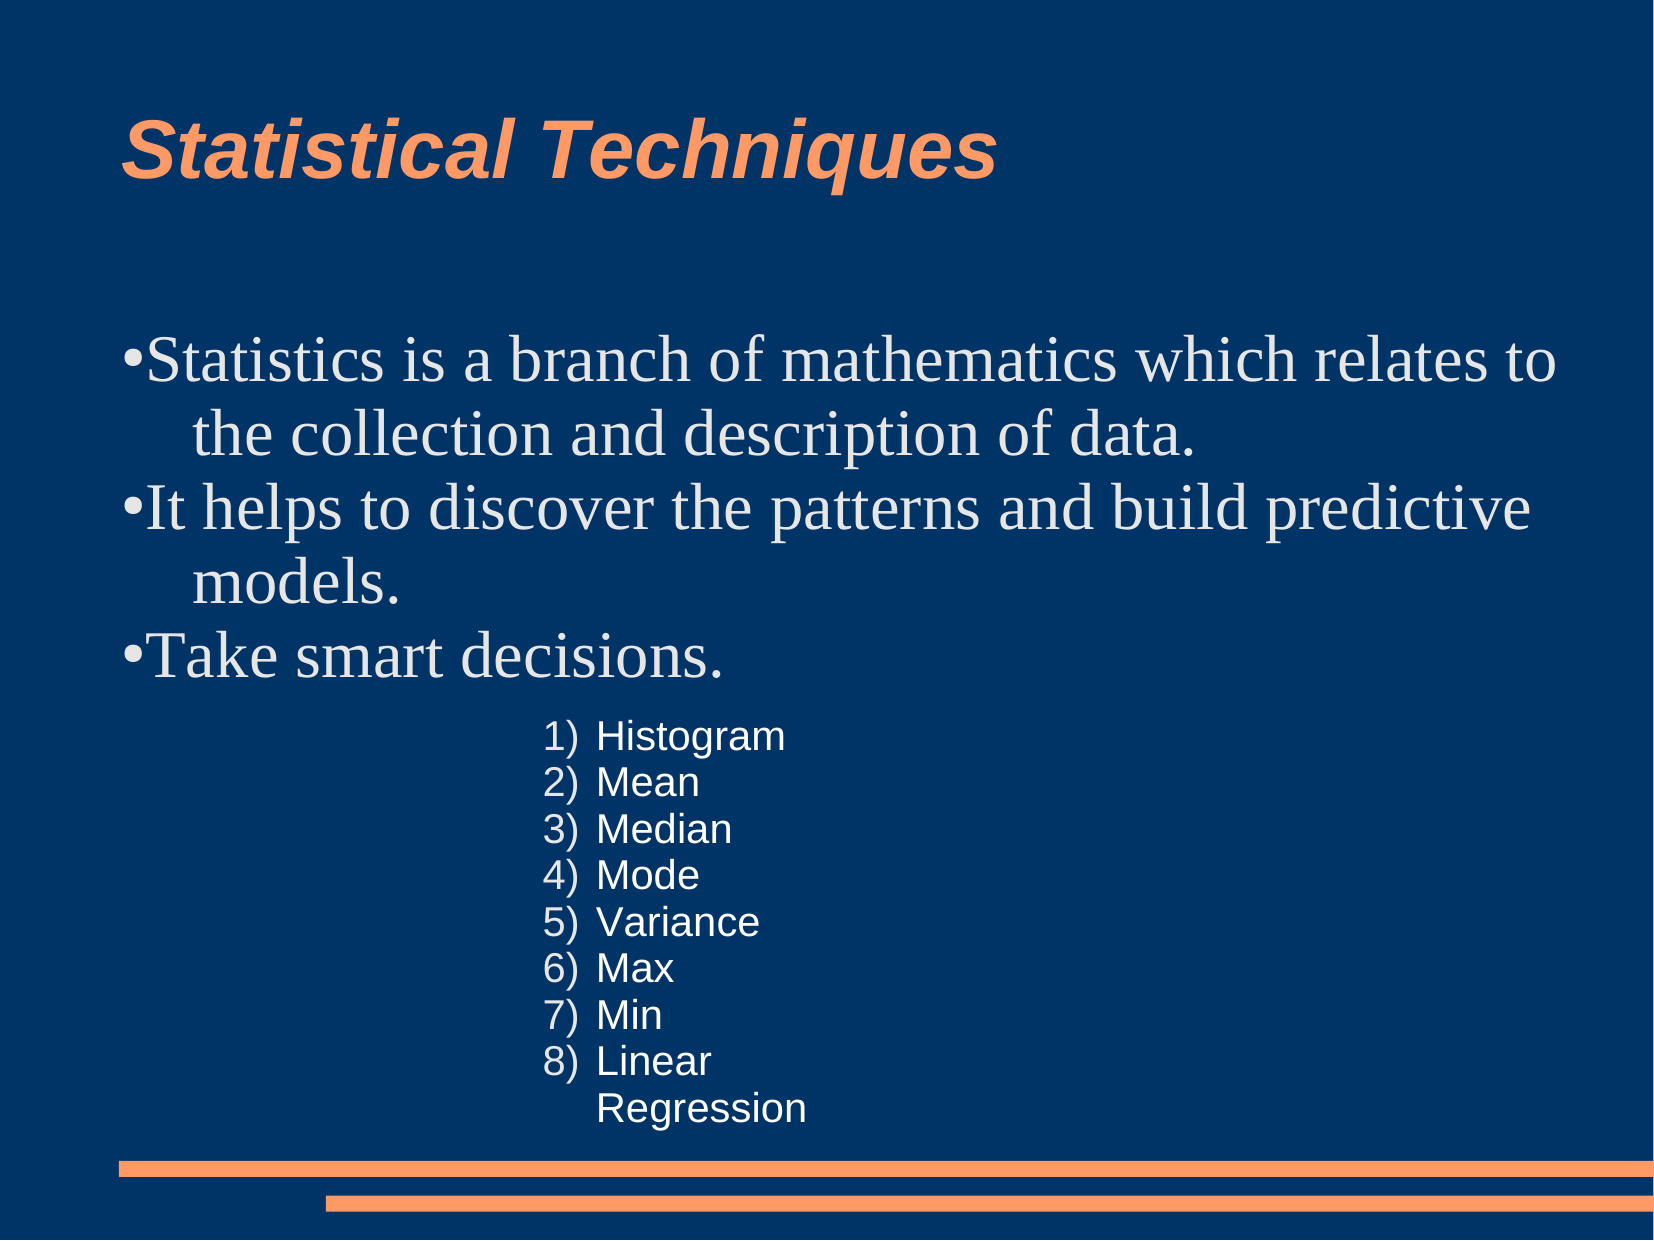

# Statistical Techniques
Statistics is a branch of mathematics which relates to the collection and description of data.
It helps to discover the patterns and build predictive models.
Take smart decisions.
Histogram
Mean
Median
Mode
Variance
Max
Min
Linear Regression